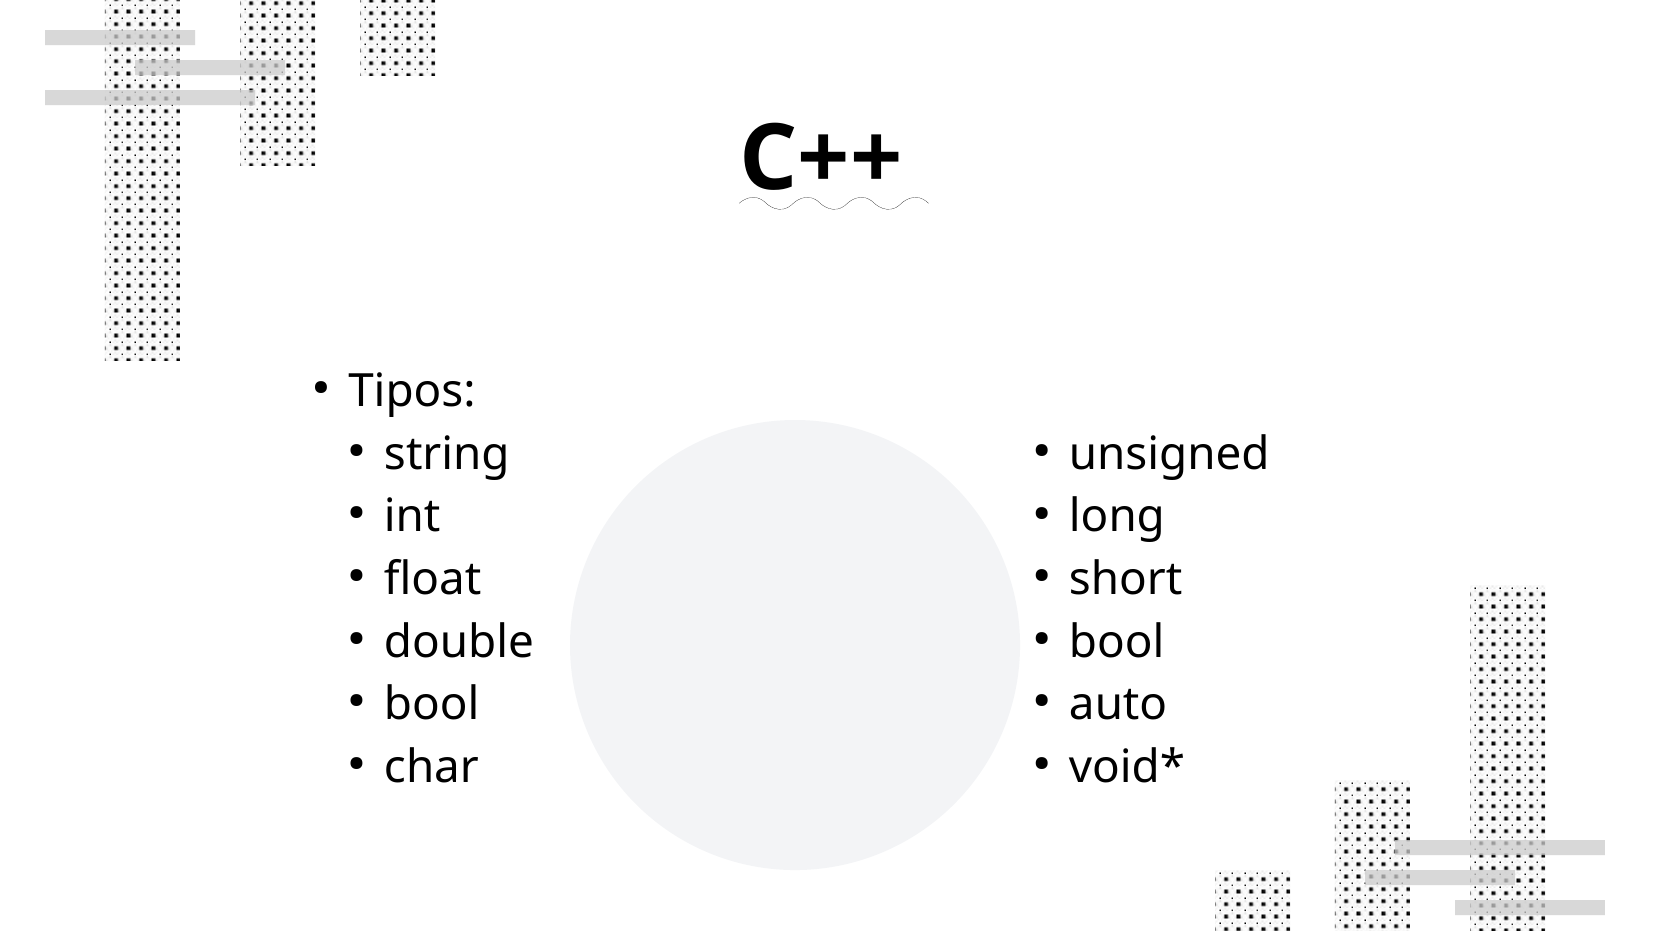

# C++
Tipos:
string
int
float
double
bool
char
unsigned
long
short
bool
auto
void*